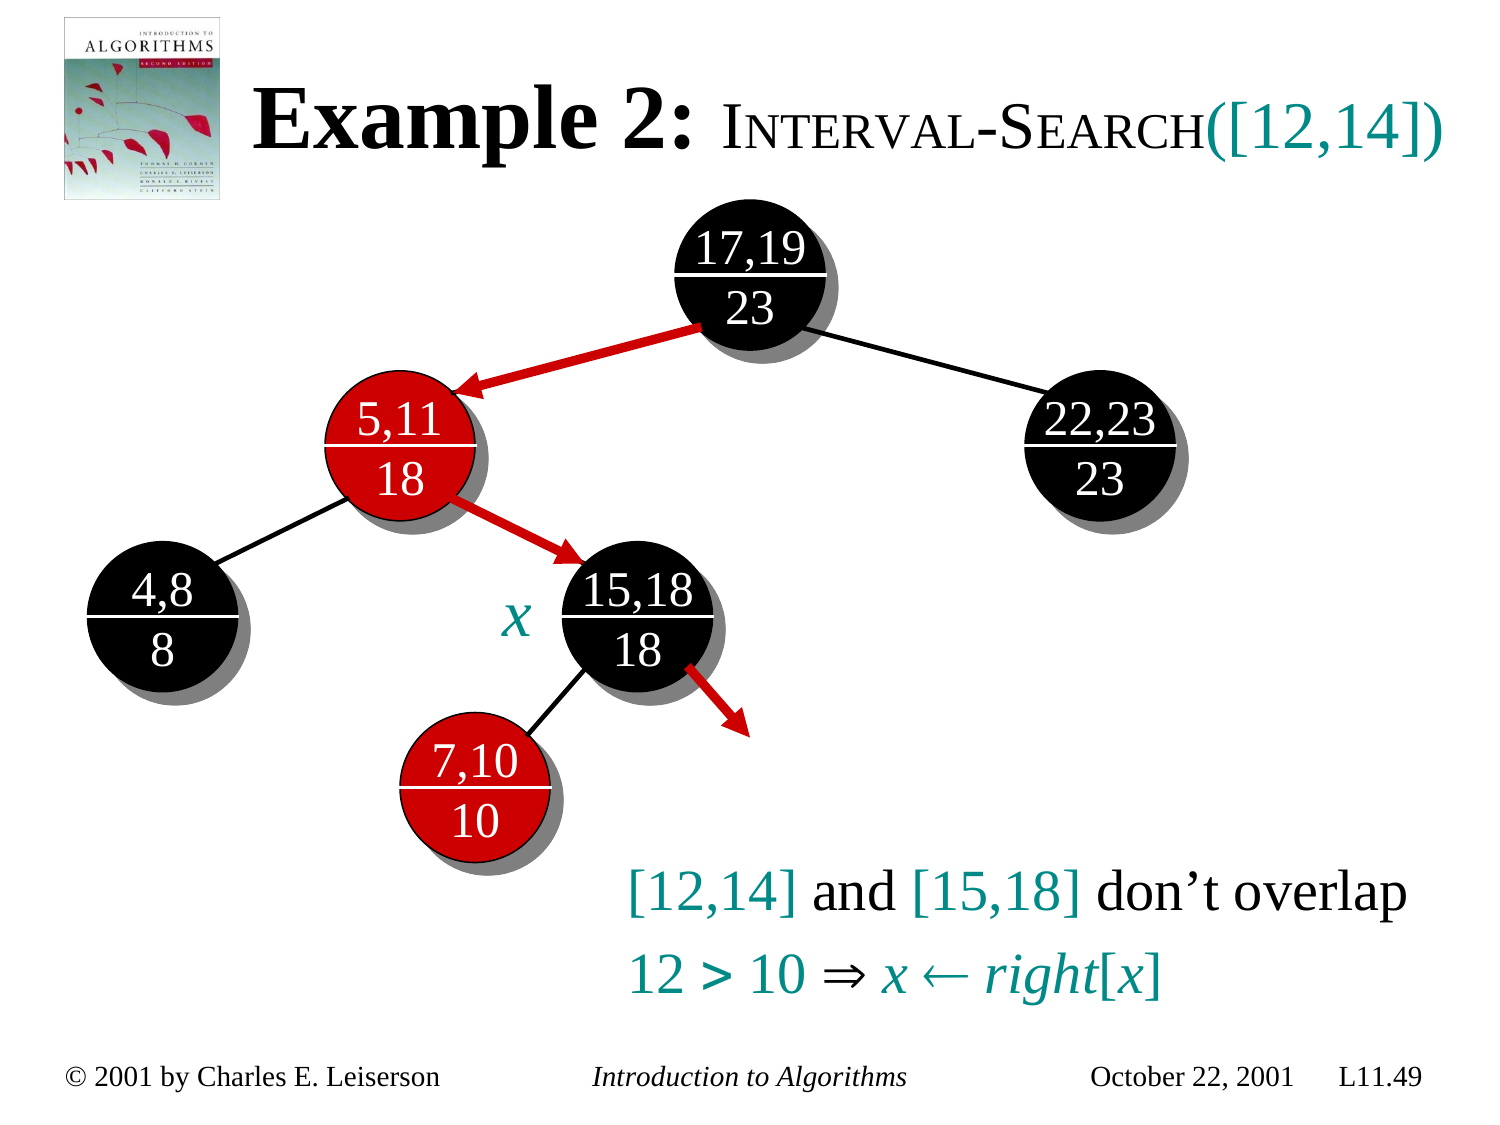

# Example 2: INTERVAL-SEARCH([12,14])
17,19
23
5,11
18
22,23
23
4,8
8
15,18
18
x
7,10
10
[12,14] and [15,18] don’t overlap
12  10  x  right[x]
Introduction to Algorithms
October 22, 2001 L11.